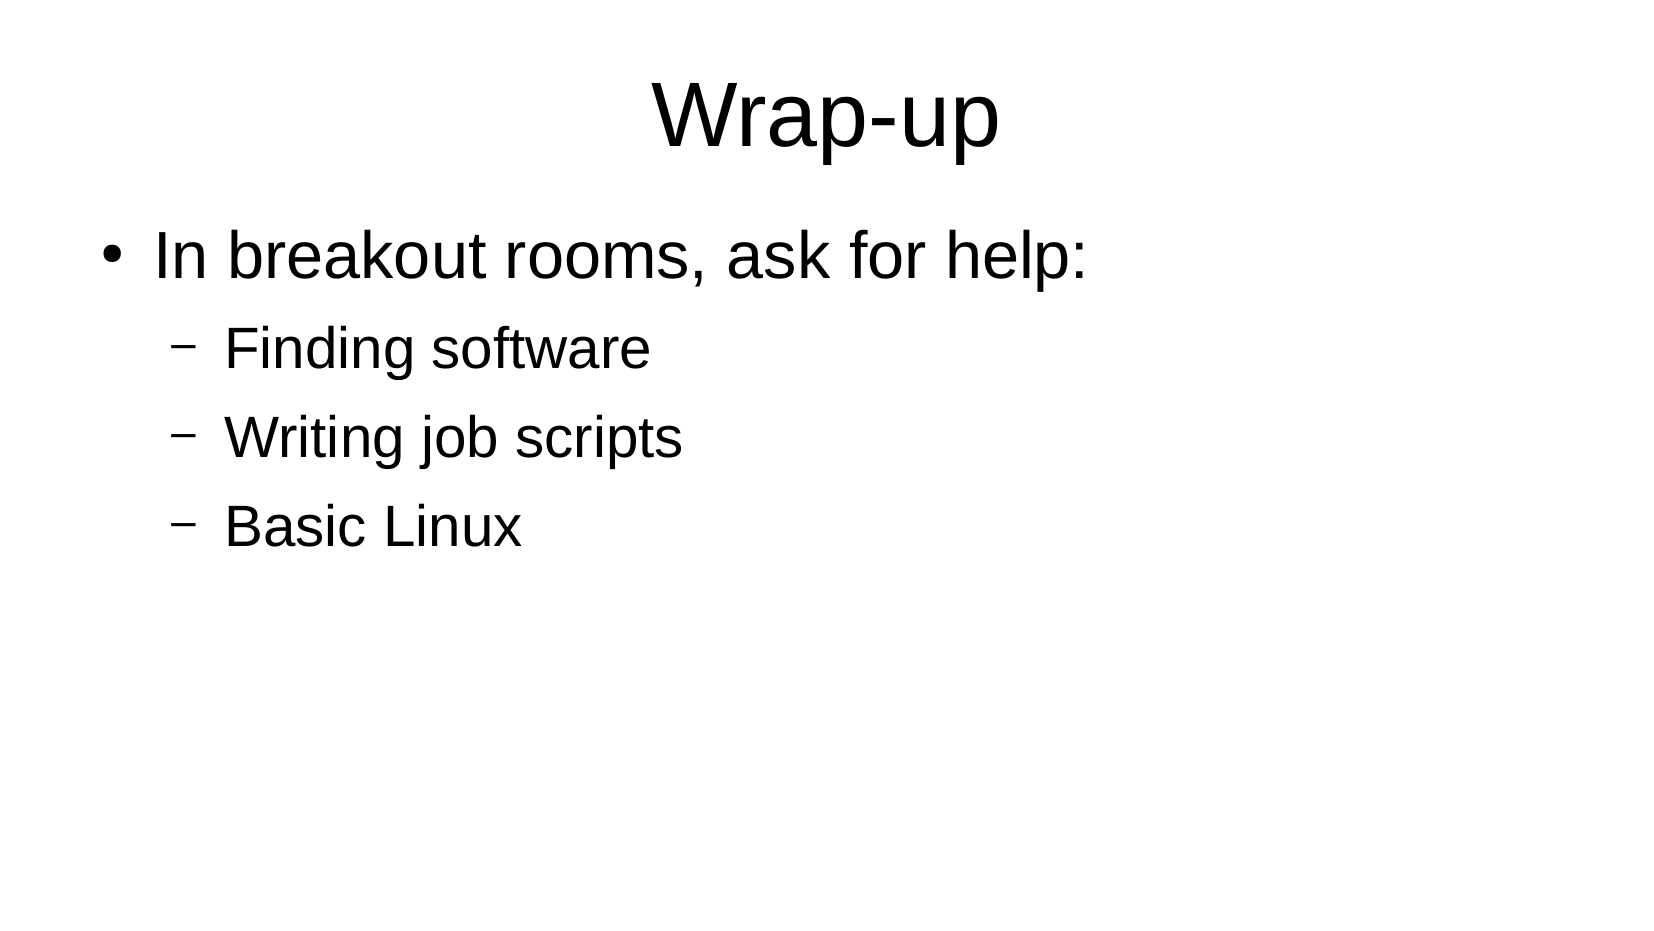

# Wrap-up
In breakout rooms, ask for help:
Finding software
Writing job scripts
Basic Linux